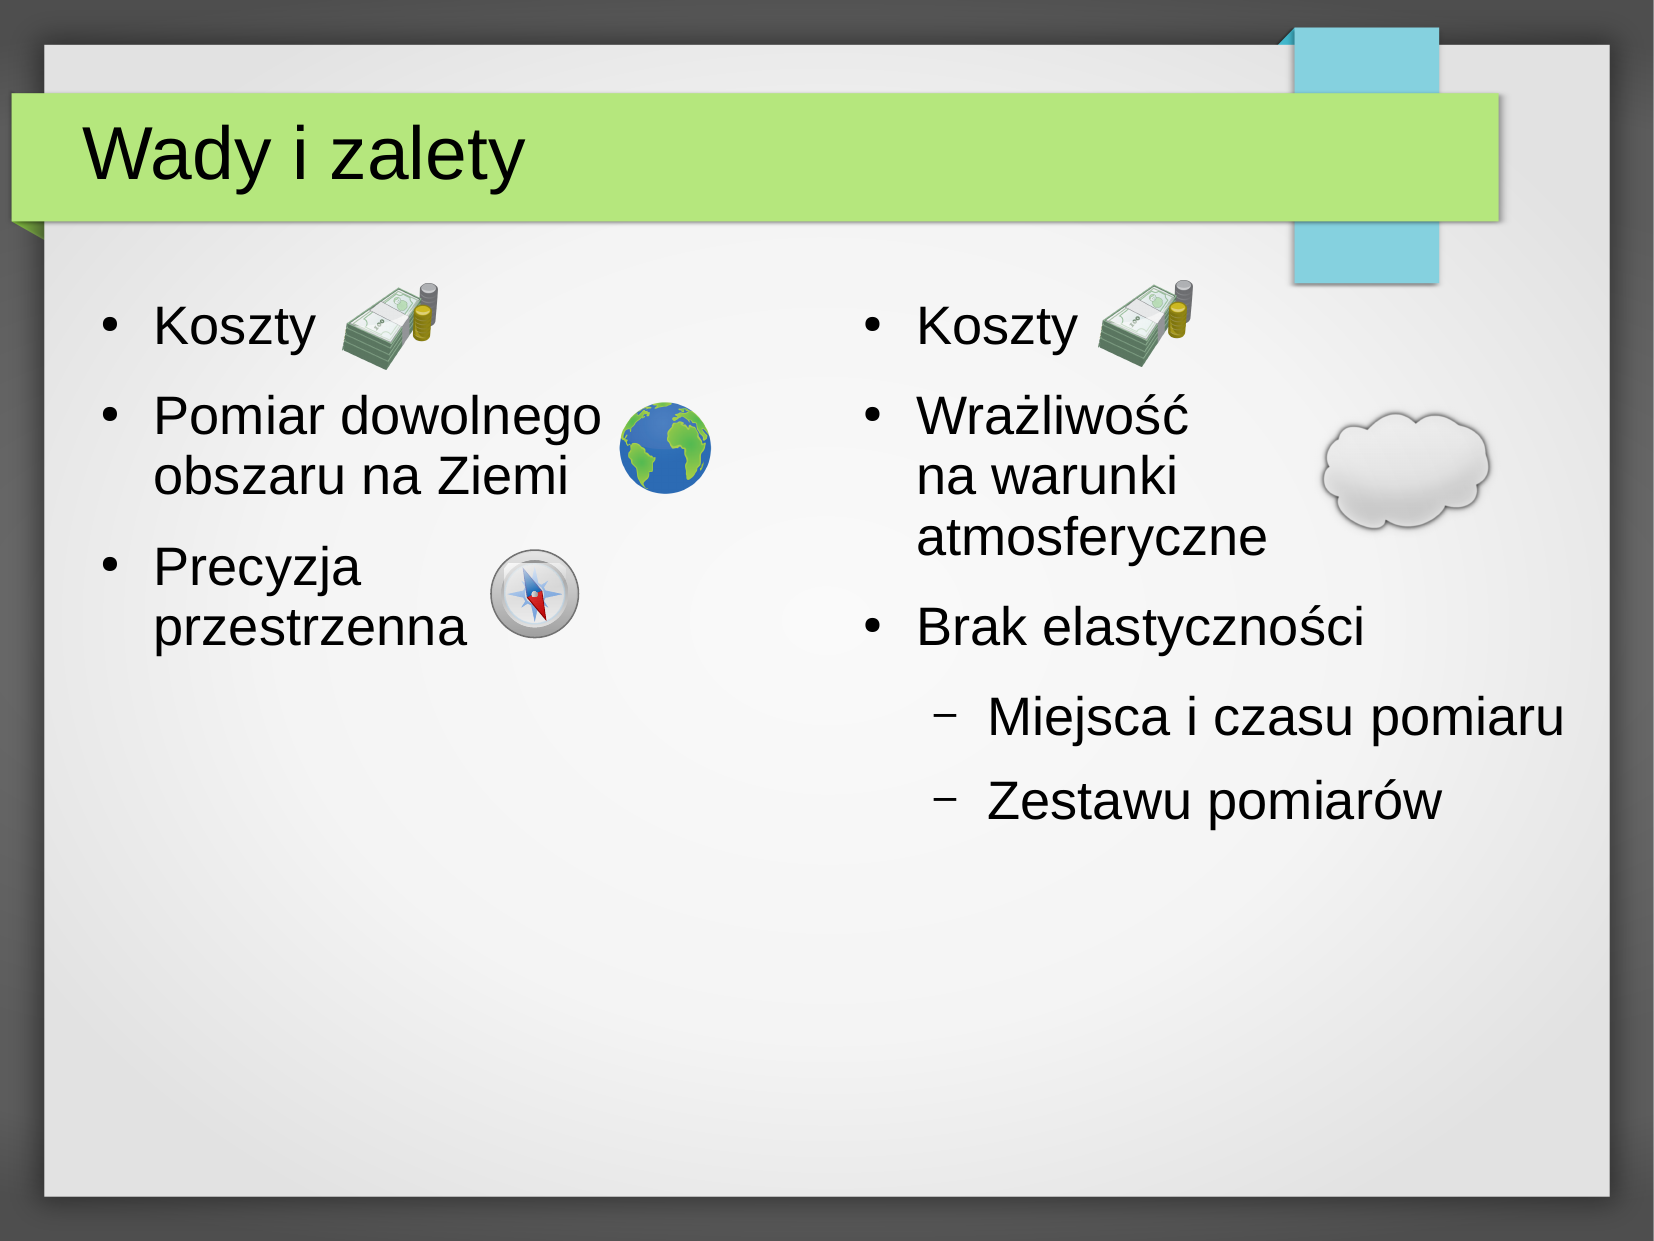

# Wady i zalety
Koszty
Pomiar dowolnego obszaru na Ziemi
Precyzja
przestrzenna
Koszty
Wrażliwość
na warunki
atmosferyczne
Brak elastyczności
Miejsca i czasu pomiaru
Zestawu pomiarów